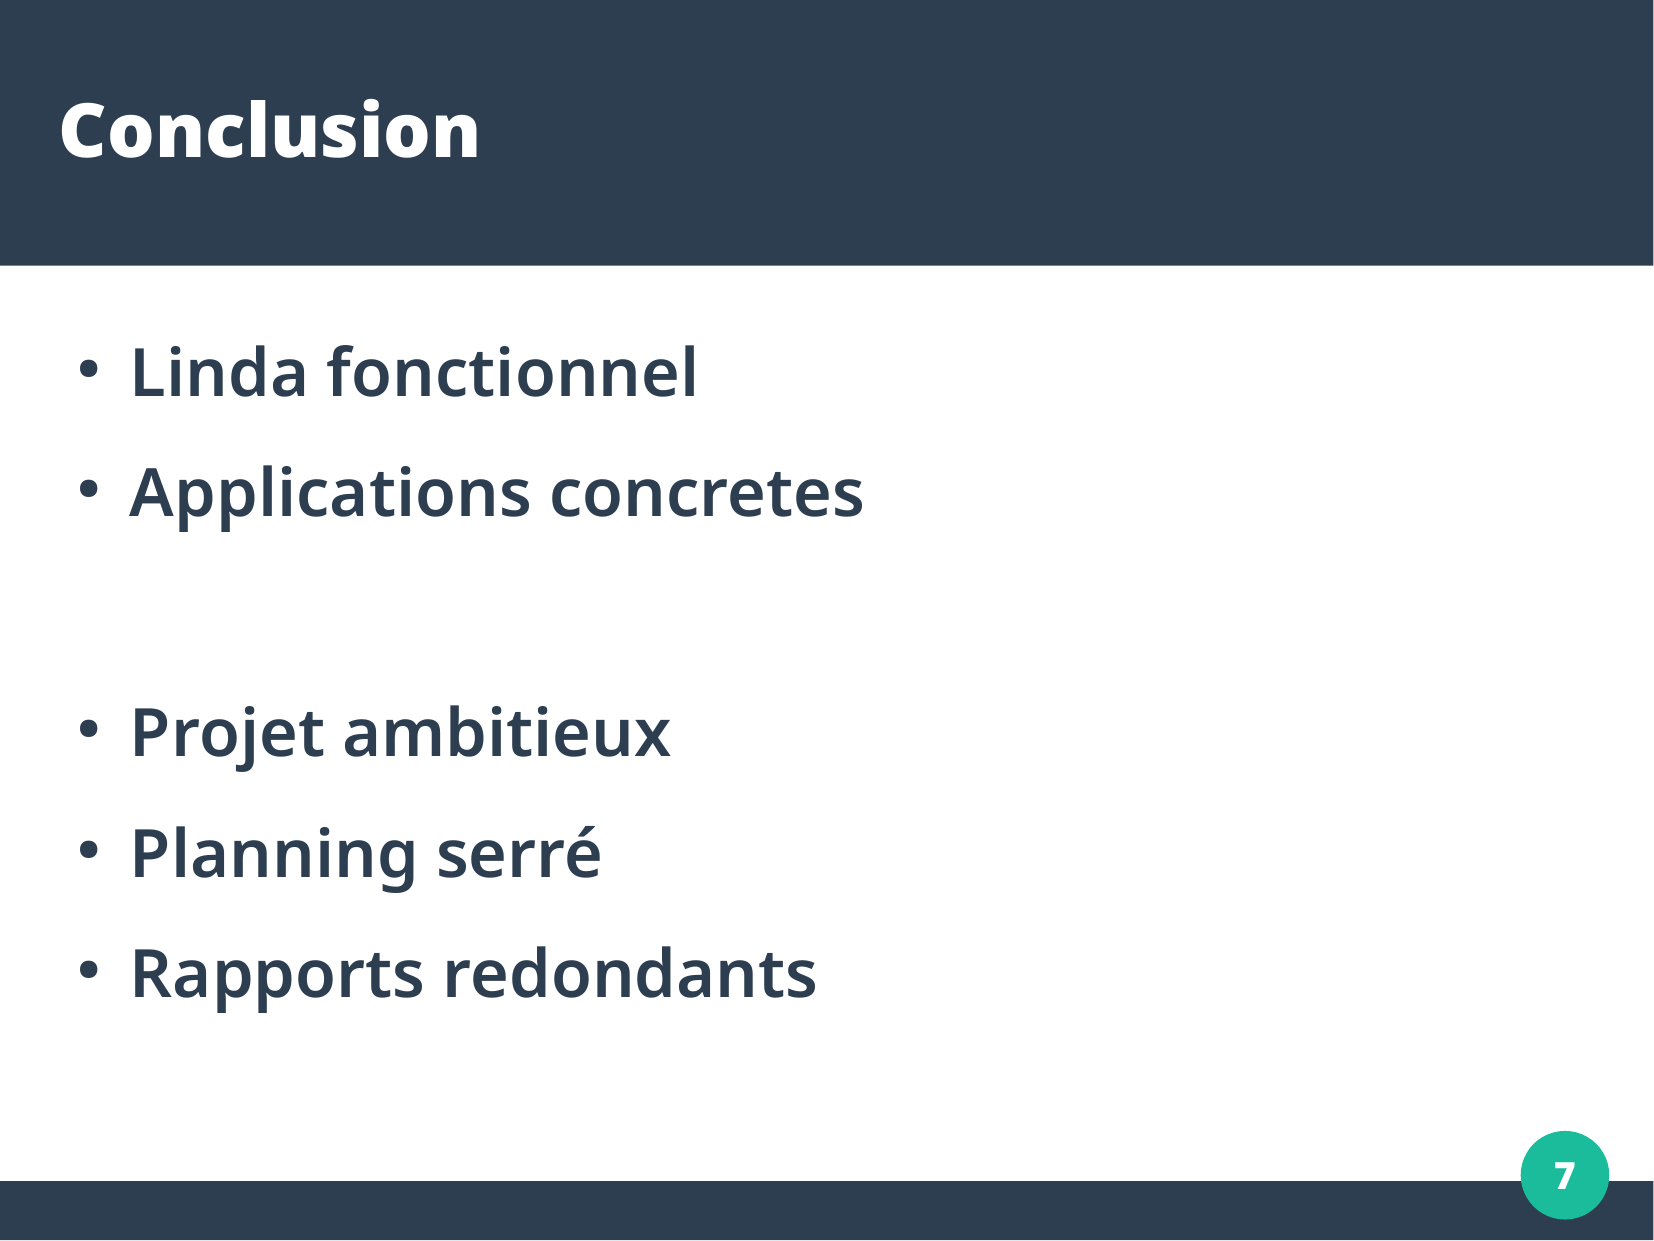

# Conclusion
Linda fonctionnel
Applications concretes
Projet ambitieux
Planning serré
Rapports redondants
7